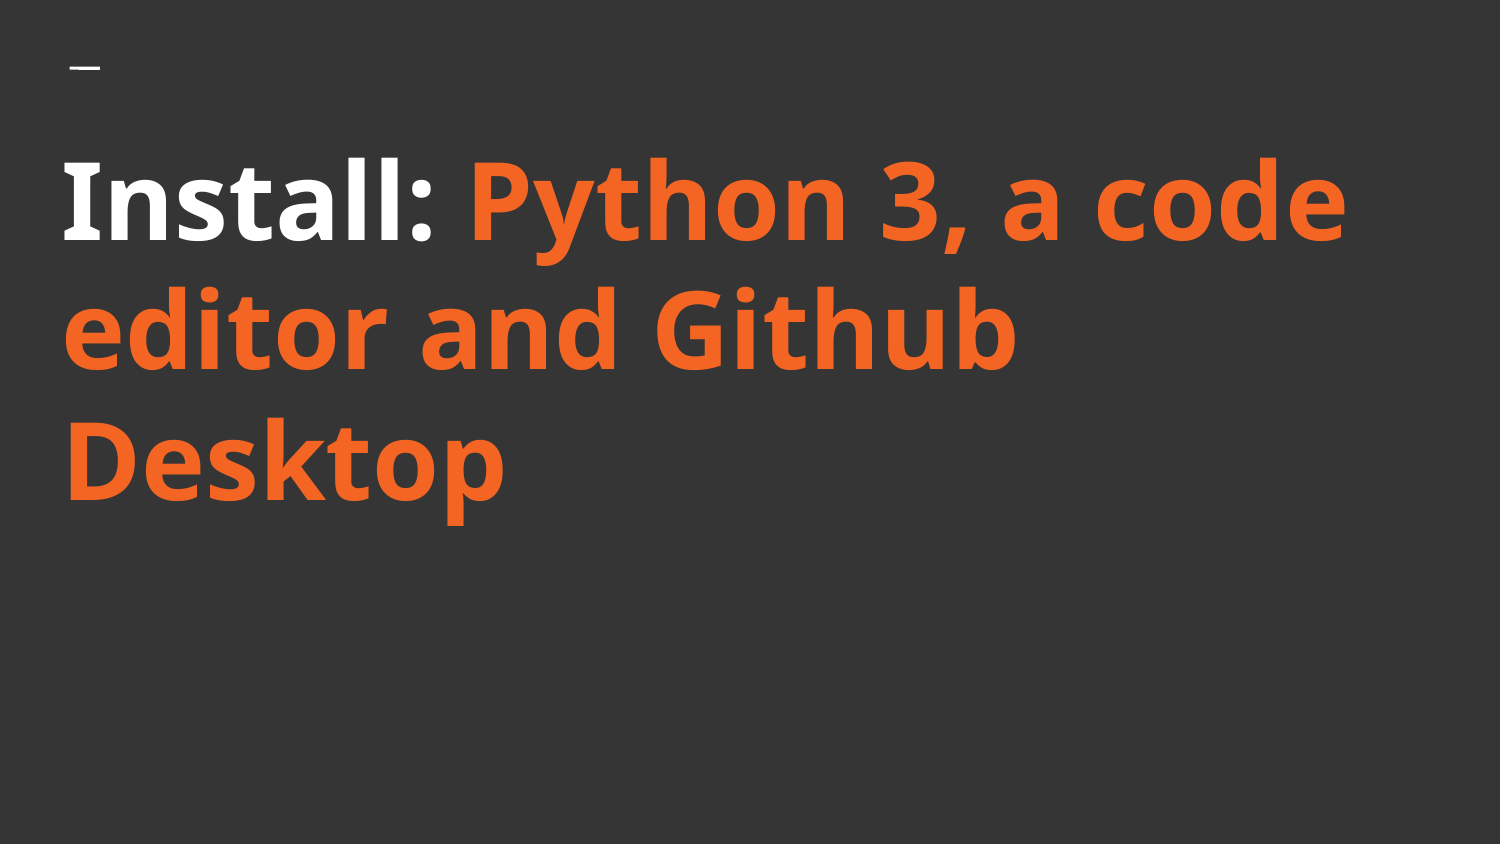

# Install: Python 3, a code editor and Github Desktop Find all links at: github.com/id-gue/PyLadiesWorkshop